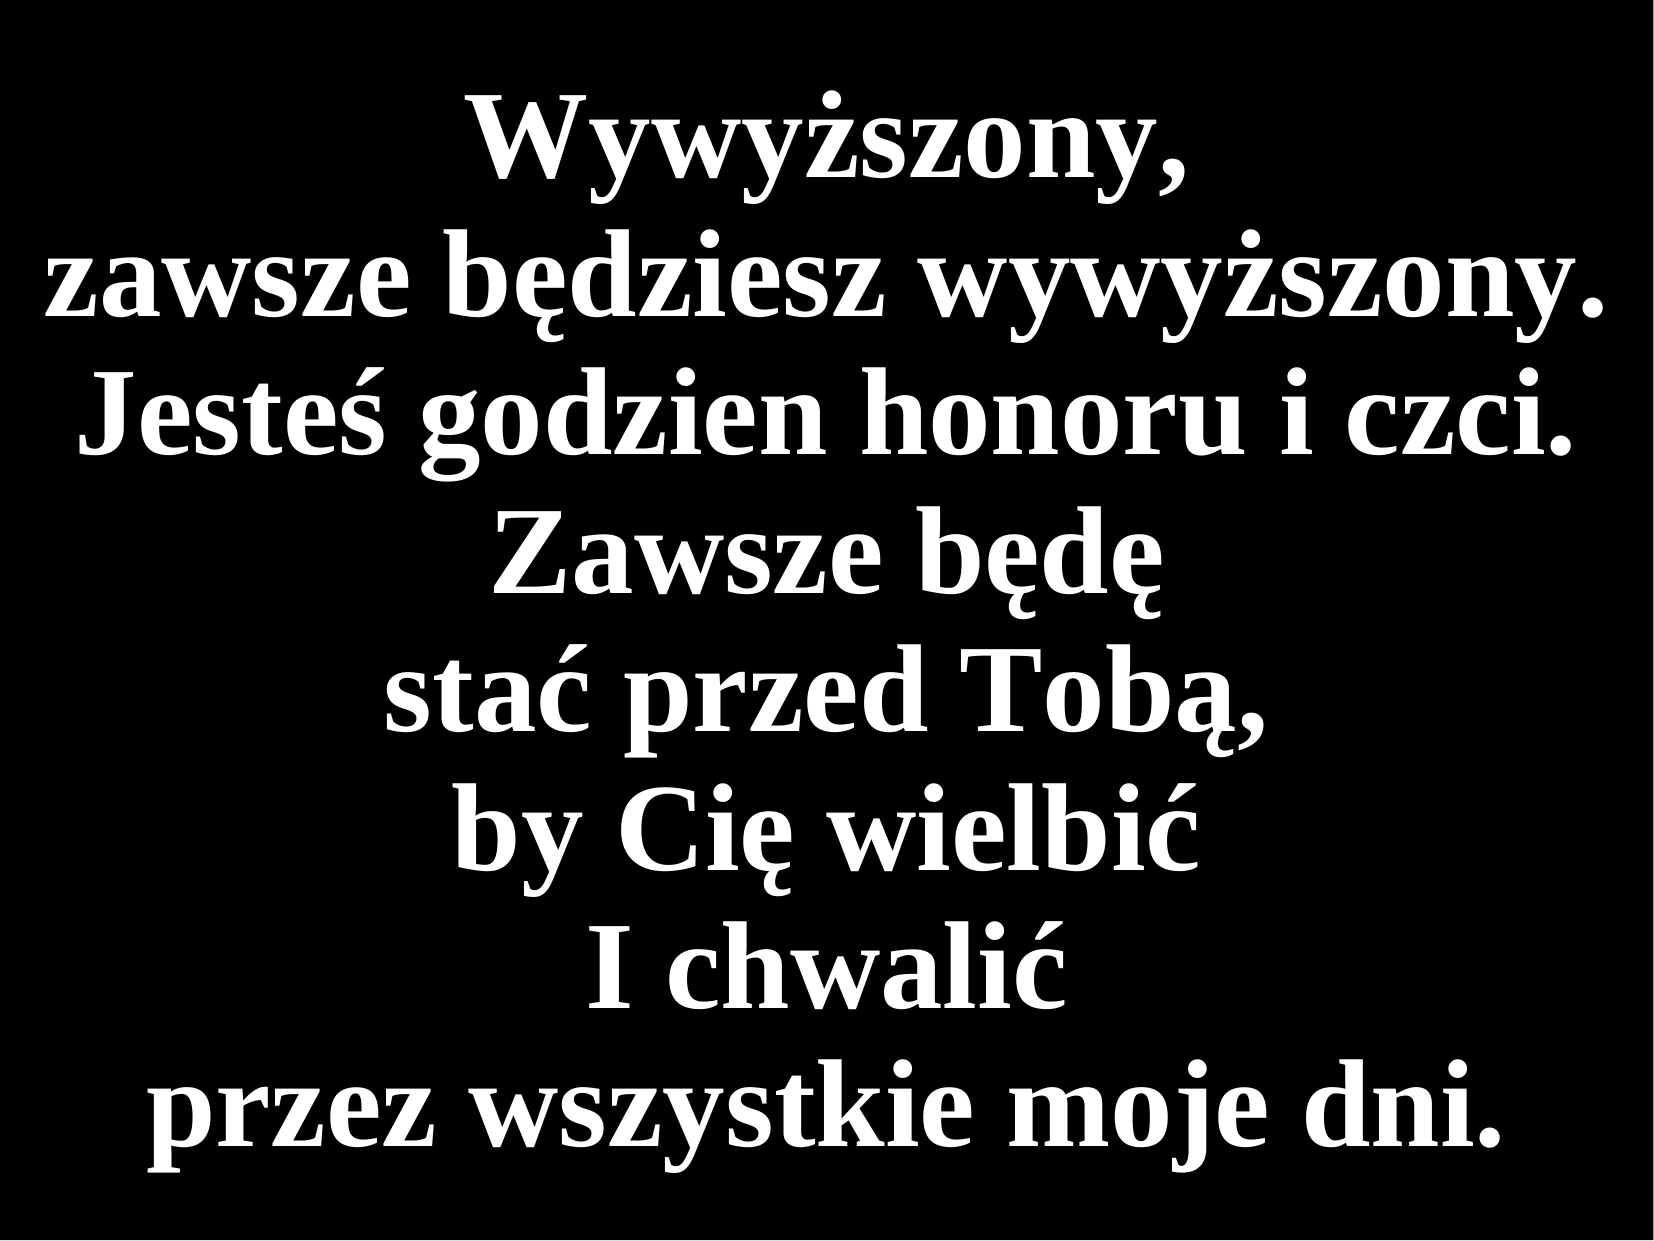

# Wywyższony, zawsze będziesz wywyższony. Jesteś godzien honoru i czci. Zawsze będę stać przed Tobą, by Cię wielbić I chwalić przez wszystkie moje dni.